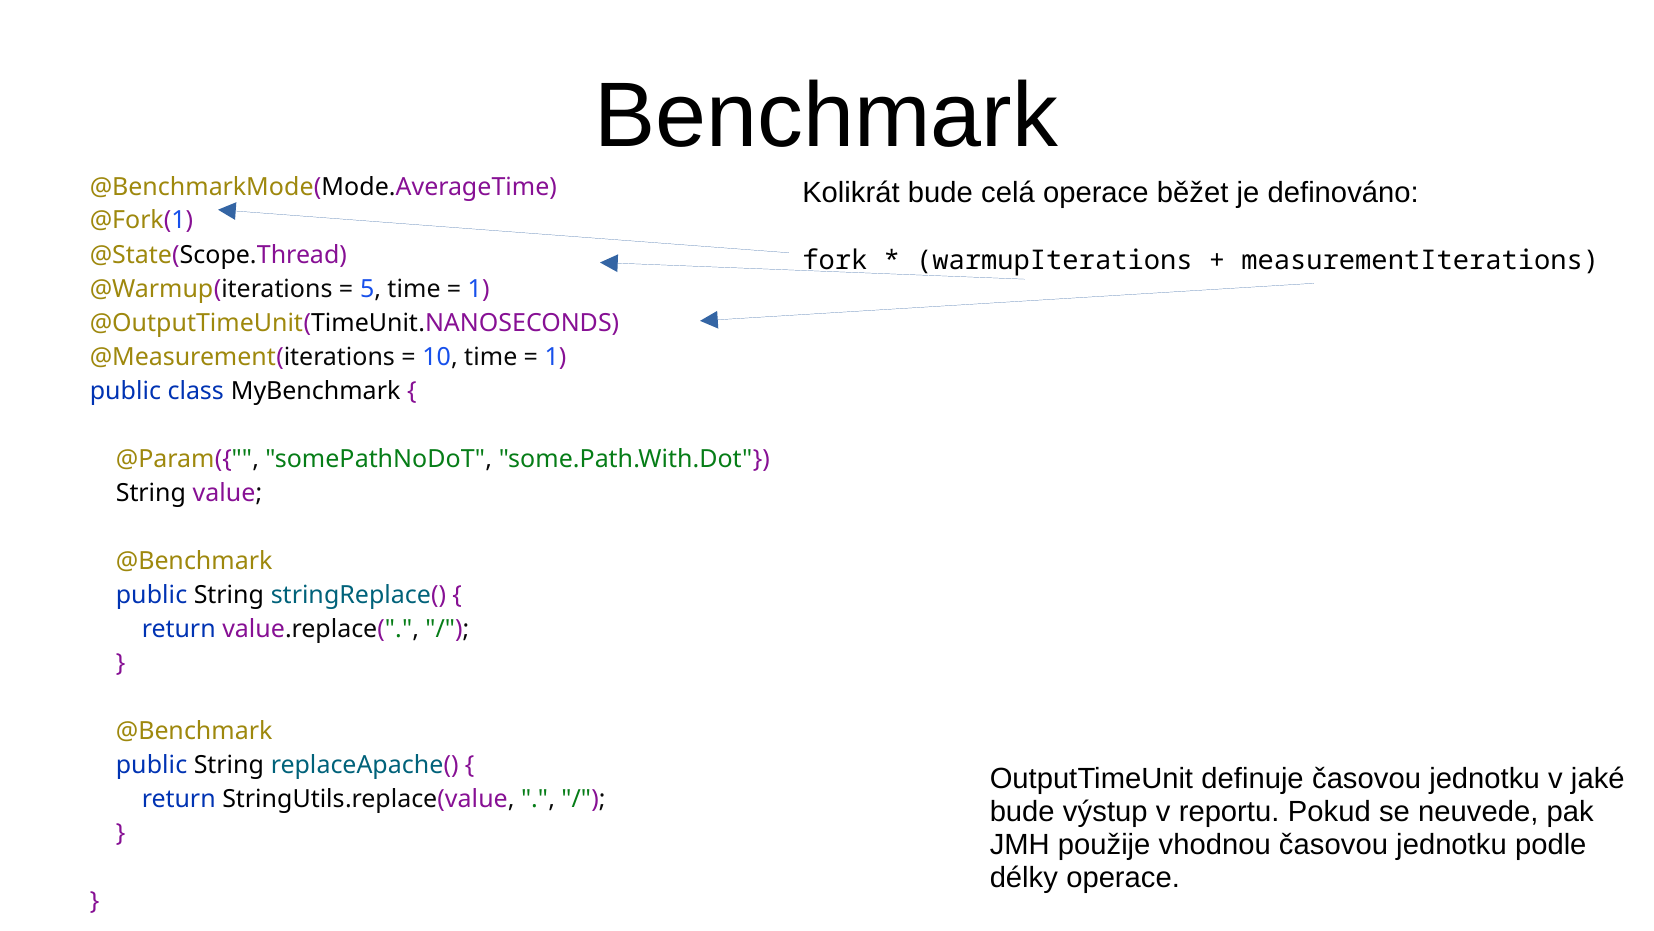

# Benchmark
@BenchmarkMode(Mode.AverageTime)
@Fork(1)
@State(Scope.Thread)
@Warmup(iterations = 5, time = 1)
@OutputTimeUnit(TimeUnit.NANOSECONDS)
@Measurement(iterations = 10, time = 1)
public class MyBenchmark {
 @Param({"", "somePathNoDoT", "some.Path.With.Dot"})
 String value;
 @Benchmark
 public String stringReplace() {
 return value.replace(".", "/");
 }
 @Benchmark
 public String replaceApache() {
 return StringUtils.replace(value, ".", "/");
 }
}
Kolikrát bude celá operace běžet je definováno:
fork * (warmupIterations + measurementIterations)
OutputTimeUnit definuje časovou jednotku v jaké bude výstup v reportu. Pokud se neuvede, pak JMH použije vhodnou časovou jednotku podle délky operace.